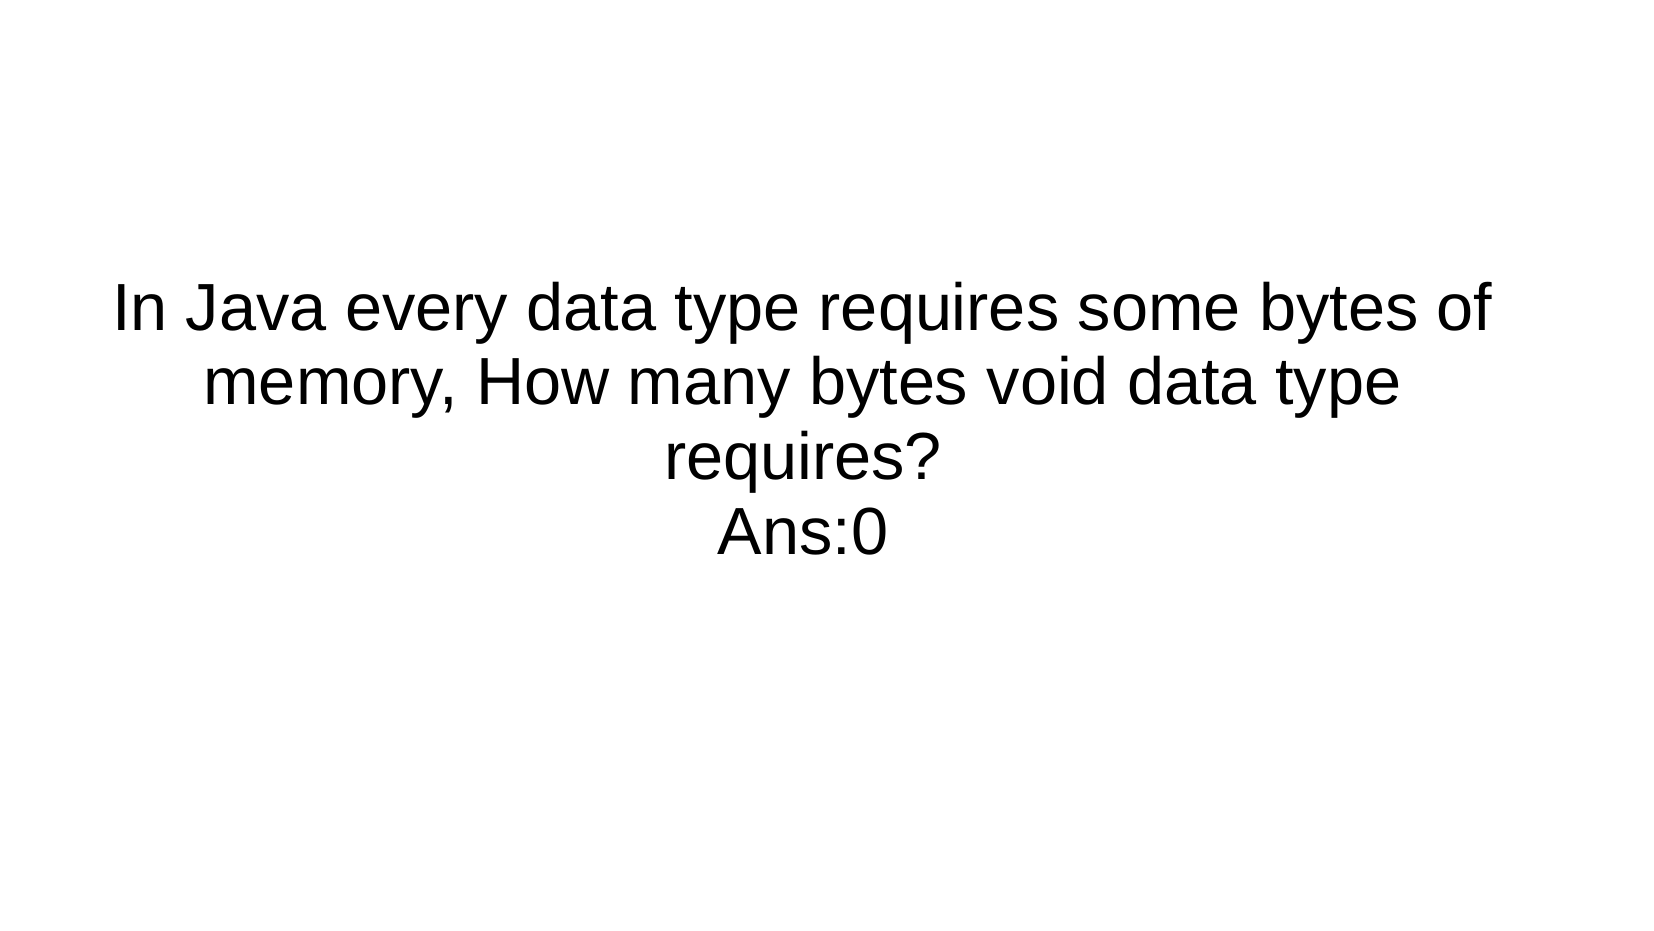

# In Java every data type requires some bytes of memory, How many bytes void data type requires?
Ans:0